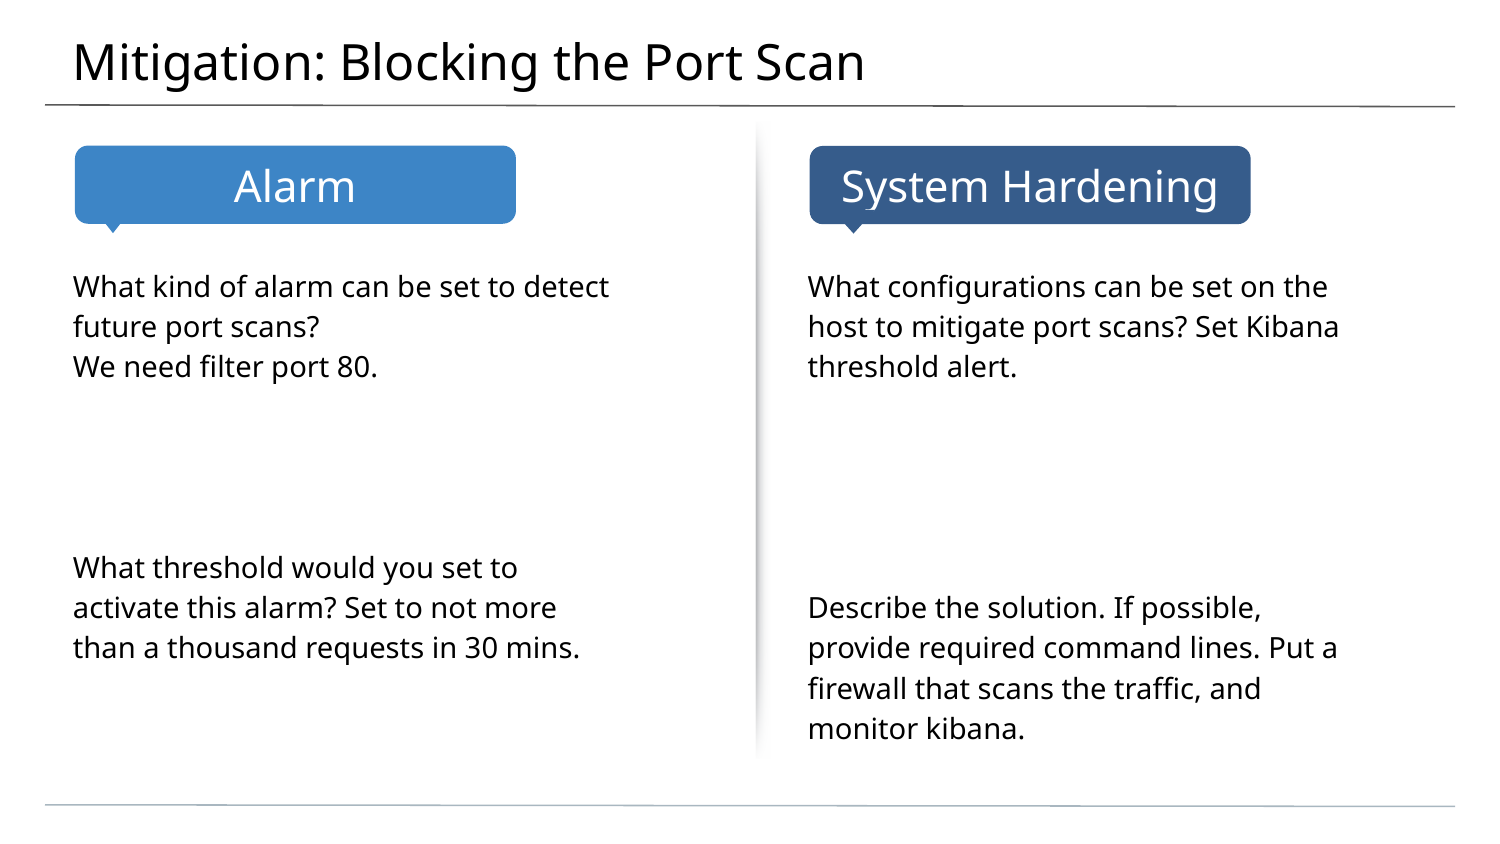

# Mitigation: Blocking the Port Scan
What kind of alarm can be set to detect future port scans?
We need filter port 80.
What threshold would you set to activate this alarm? Set to not more than a thousand requests in 30 mins.
What configurations can be set on the host to mitigate port scans? Set Kibana threshold alert.
Describe the solution. If possible, provide required command lines. Put a firewall that scans the traffic, and monitor kibana.